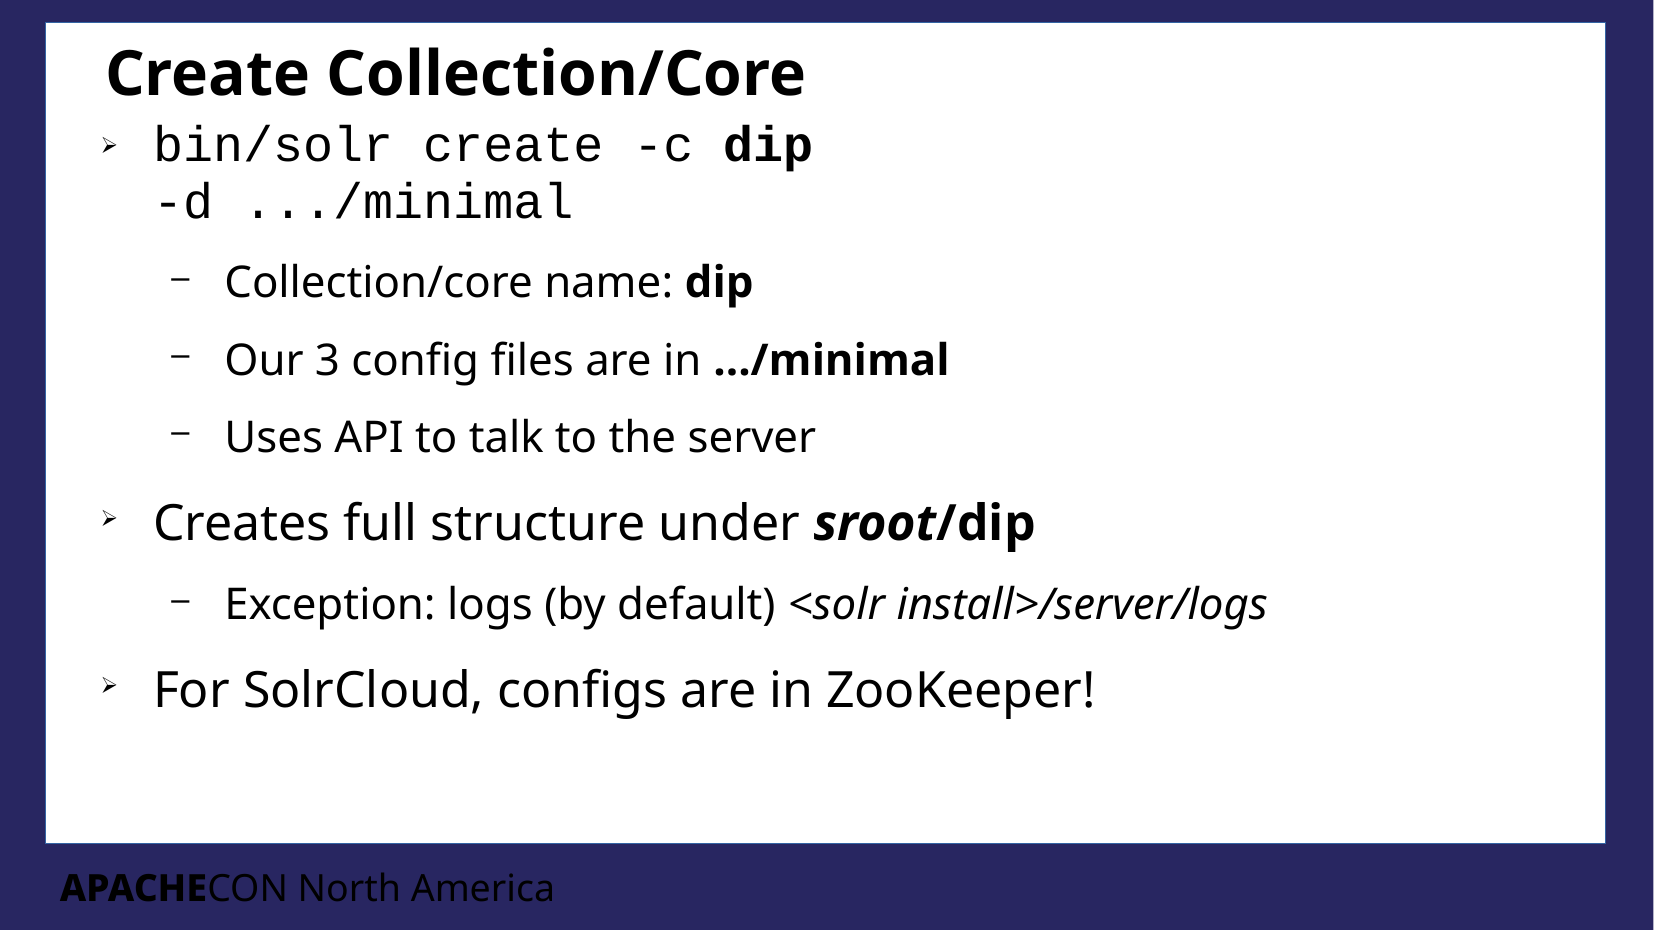

# Create Collection/Core
bin/solr create -c dip
-d .../minimal
Collection/core name: dip
Our 3 config files are in .../minimal
Uses API to talk to the server
Creates full structure under sroot/dip
Exception: logs (by default) <solr install>/server/logs
For SolrCloud, configs are in ZooKeeper!